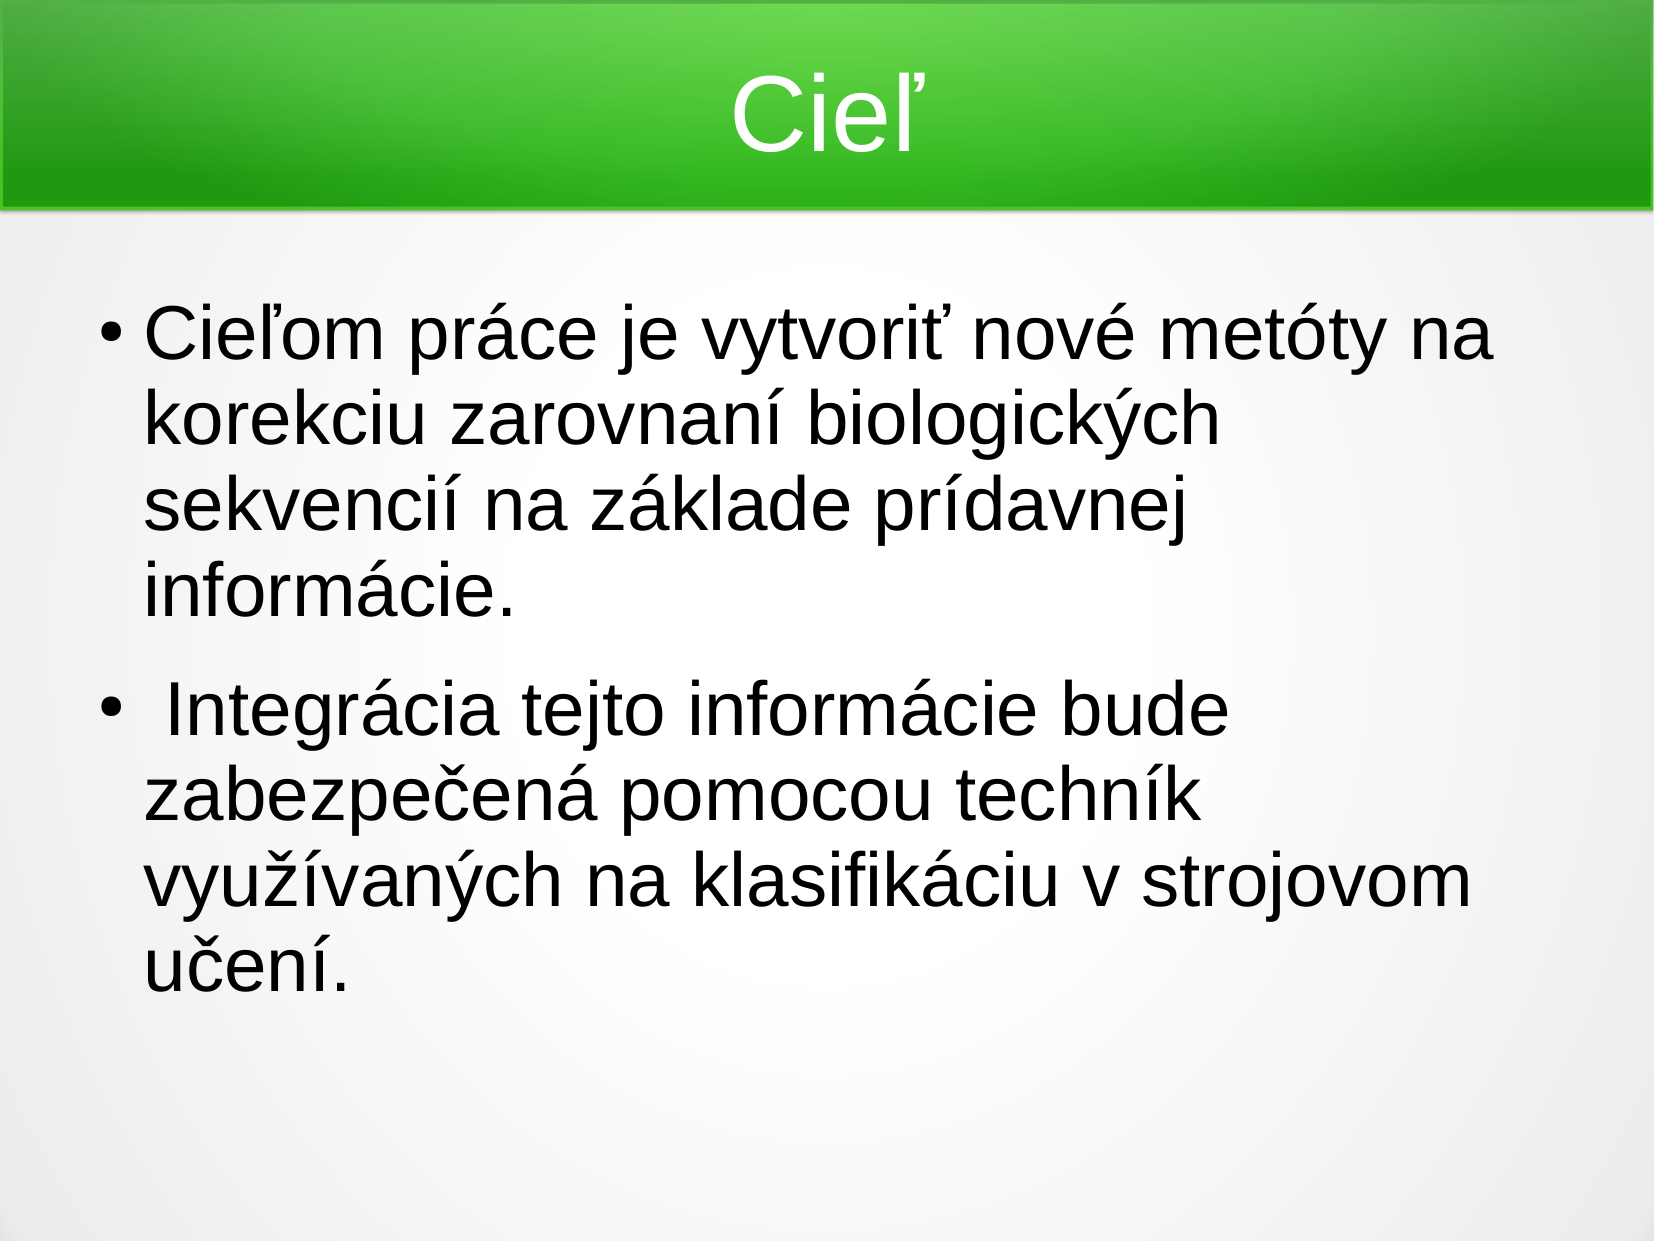

# Cieľ
Cieľom práce je vytvoriť nové metóty na korekciu zarovnaní biologických sekvencií na základe prídavnej informácie.
 Integrácia tejto informácie bude zabezpečená pomocou techník využívaných na klasifikáciu v strojovom učení.